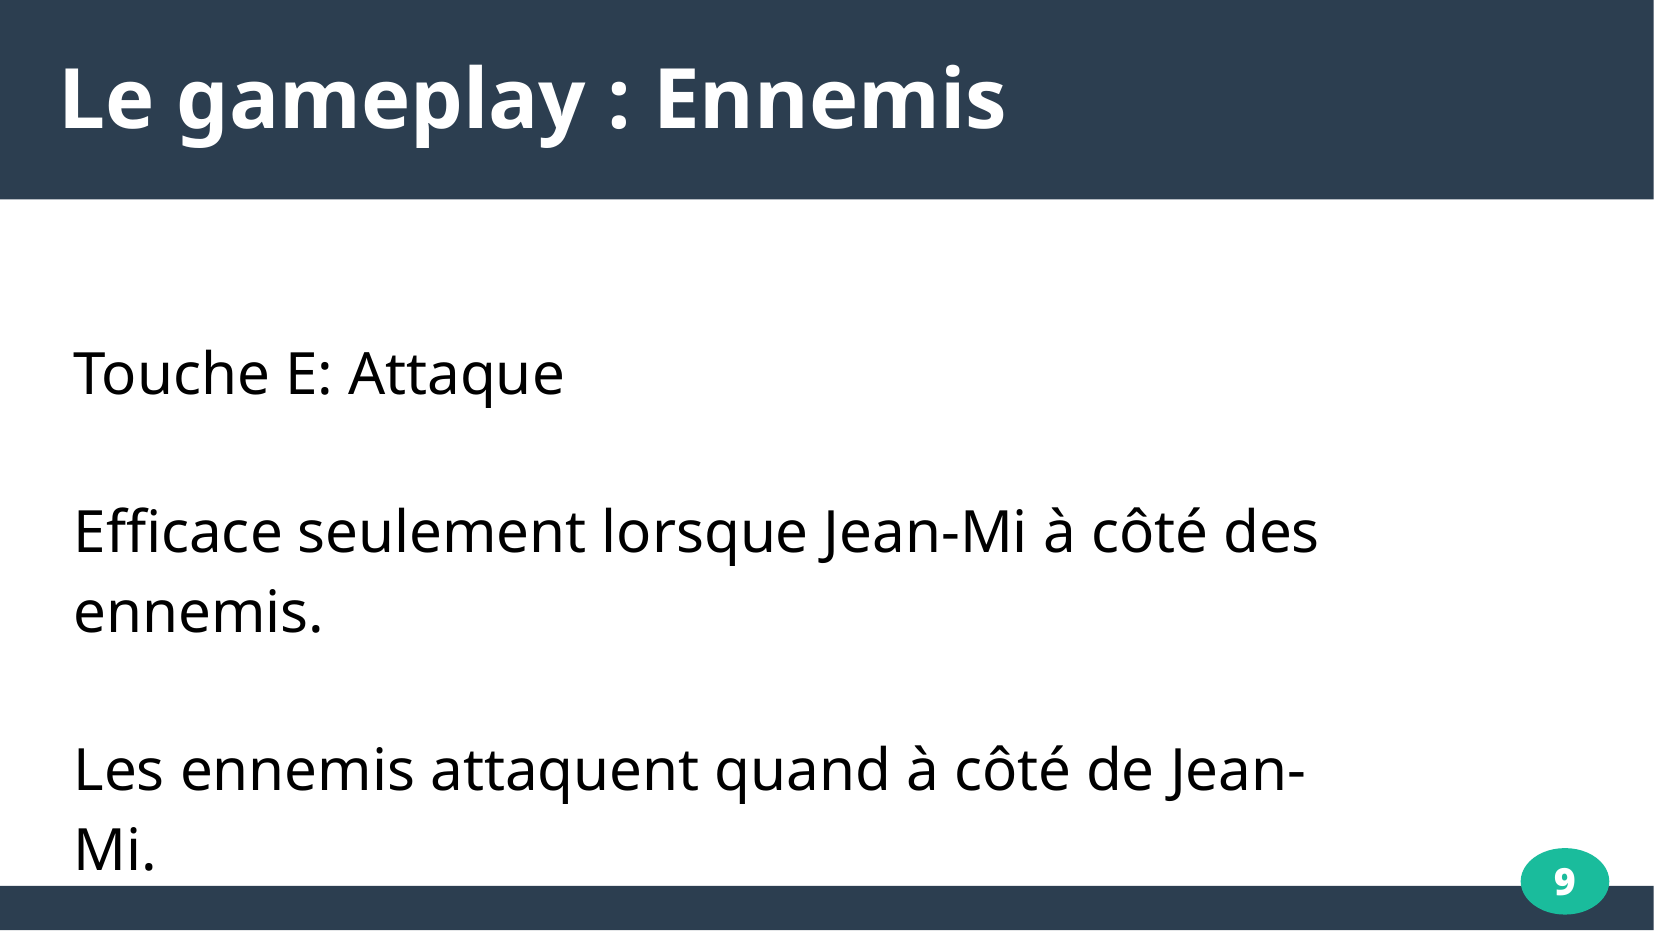

Le gameplay : Ennemis
Touche E: Attaque
Efficace seulement lorsque Jean-Mi à côté des ennemis.
Les ennemis attaquent quand à côté de Jean-Mi.
9